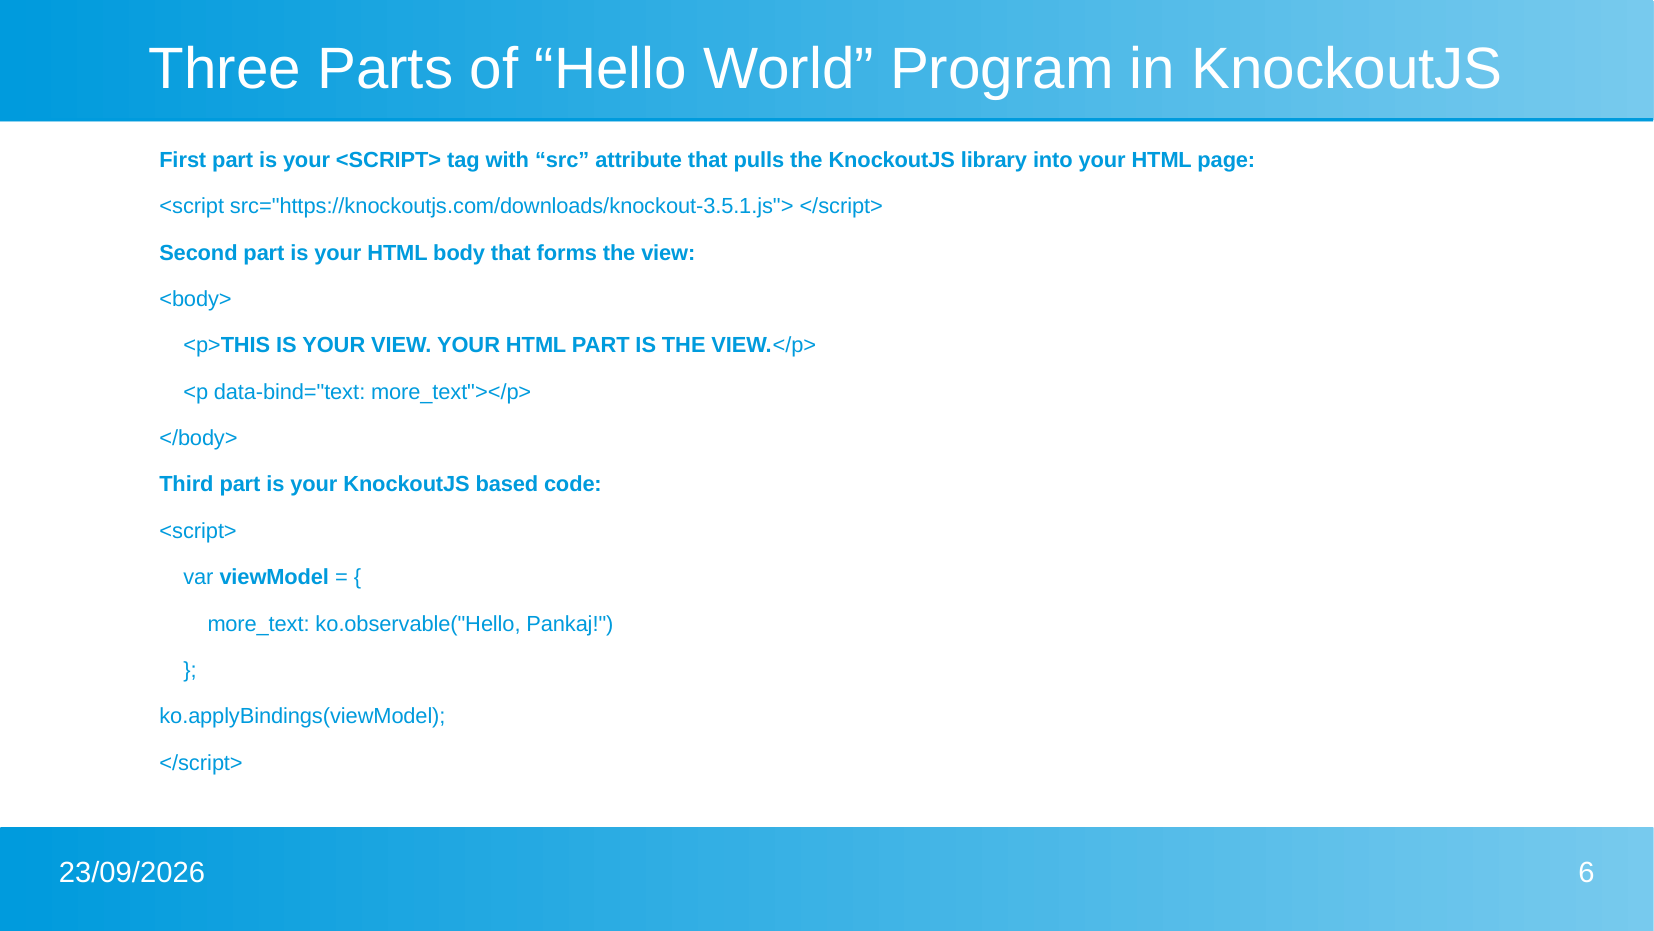

# Three Parts of “Hello World” Program in KnockoutJS
First part is your <SCRIPT> tag with “src” attribute that pulls the KnockoutJS library into your HTML page:
<script src="https://knockoutjs.com/downloads/knockout-3.5.1.js"> </script>
Second part is your HTML body that forms the view:
<body>
 <p>THIS IS YOUR VIEW. YOUR HTML PART IS THE VIEW.</p>
 <p data-bind="text: more_text"></p>
</body>
Third part is your KnockoutJS based code:
<script>
 var viewModel = {
 more_text: ko.observable("Hello, Pankaj!")
 };
ko.applyBindings(viewModel);
</script>
6